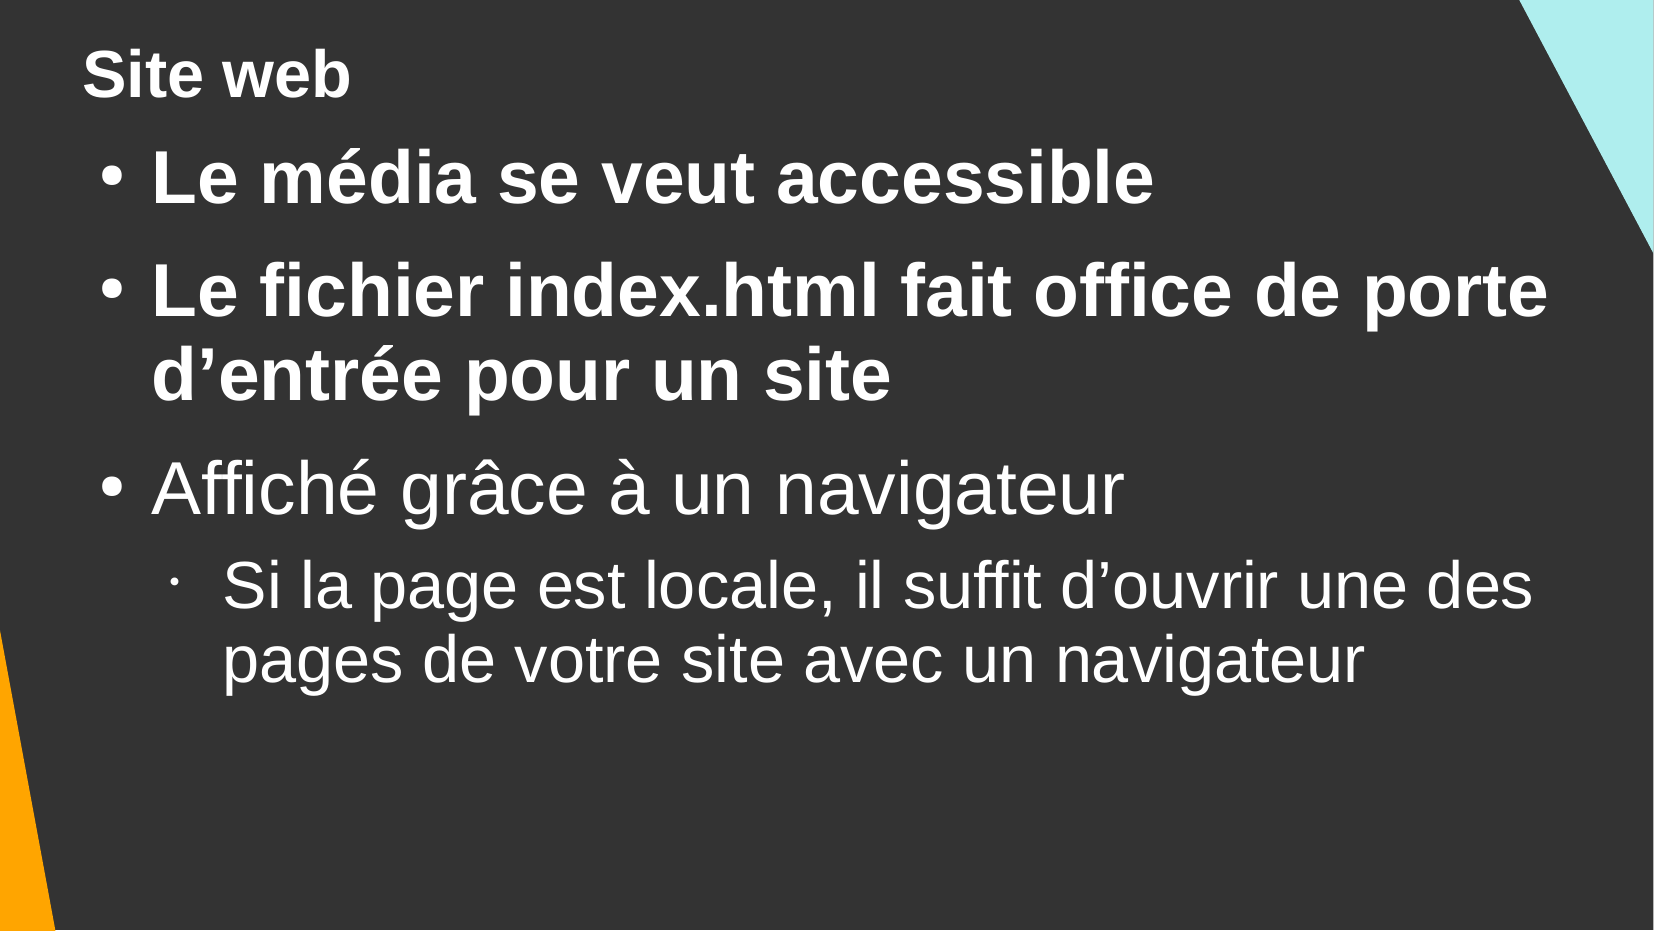

# Site web
Le média se veut accessible
Le fichier index.html fait office de porte d’entrée pour un site
Affiché grâce à un navigateur
Si la page est locale, il suffit d’ouvrir une des pages de votre site avec un navigateur